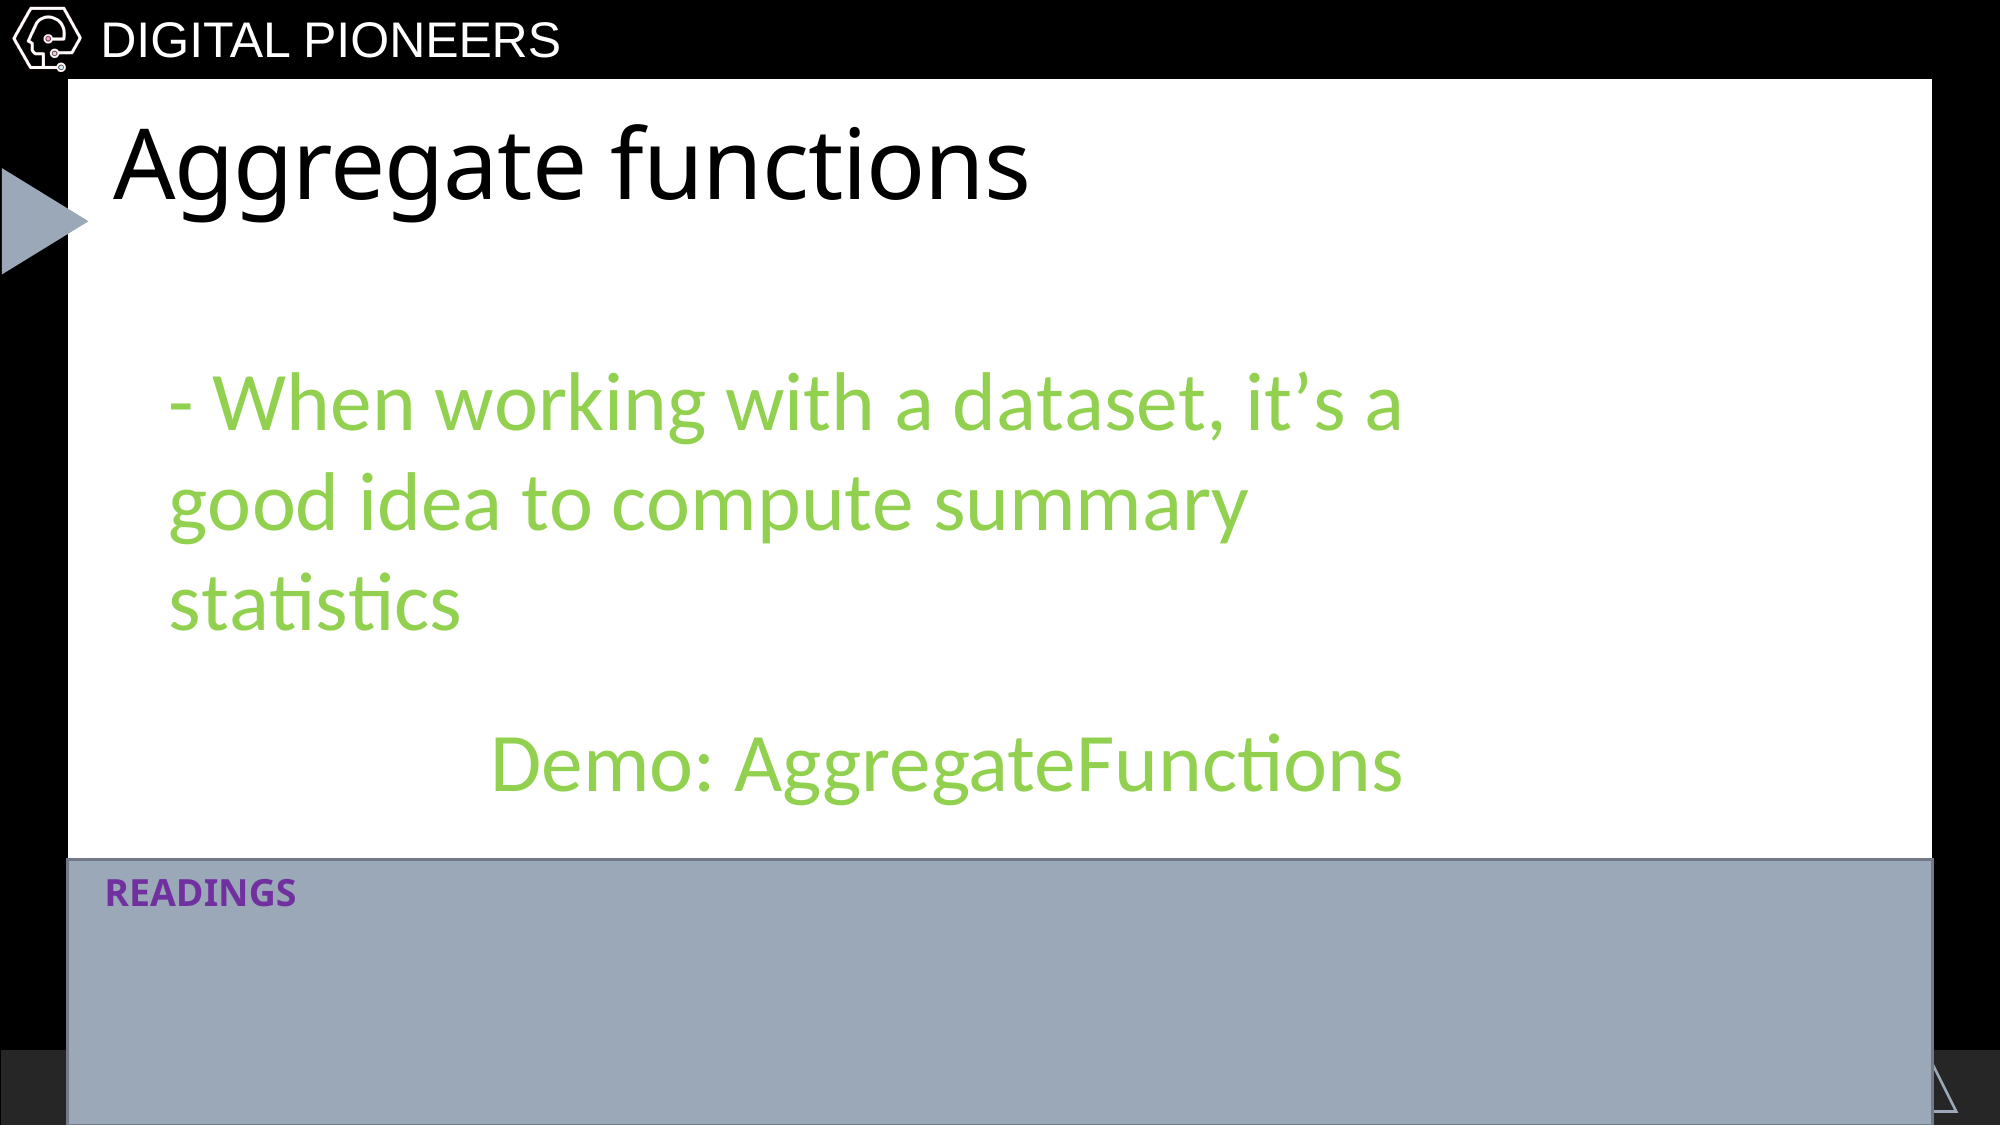

DIGITAL PIONEERS
# Aggregate functions
- When working with a dataset, it’s a good idea to compute summary statistics
Demo: AggregateFunctions
READINGS